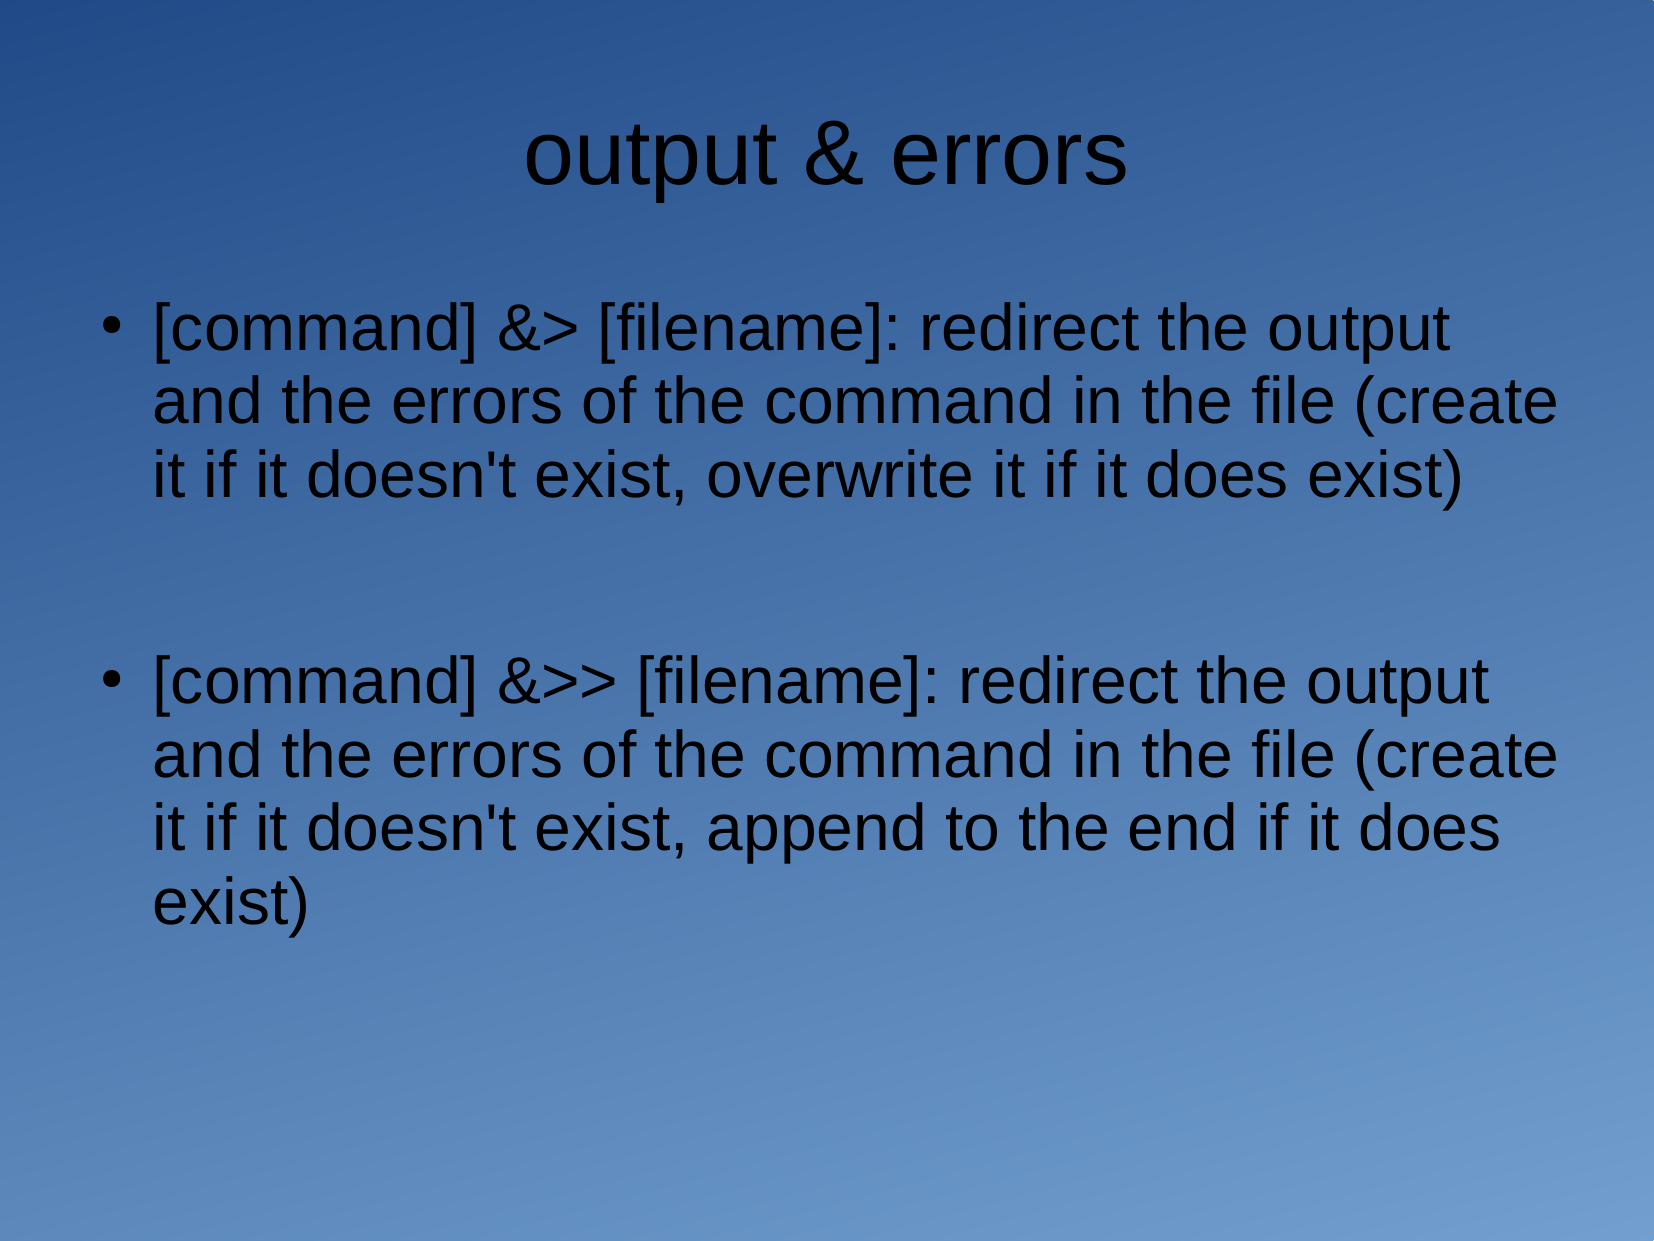

# output & errors
[command] &> [filename]: redirect the output and the errors of the command in the file (create it if it doesn't exist, overwrite it if it does exist)
[command] &>> [filename]: redirect the output and the errors of the command in the file (create it if it doesn't exist, append to the end if it does exist)